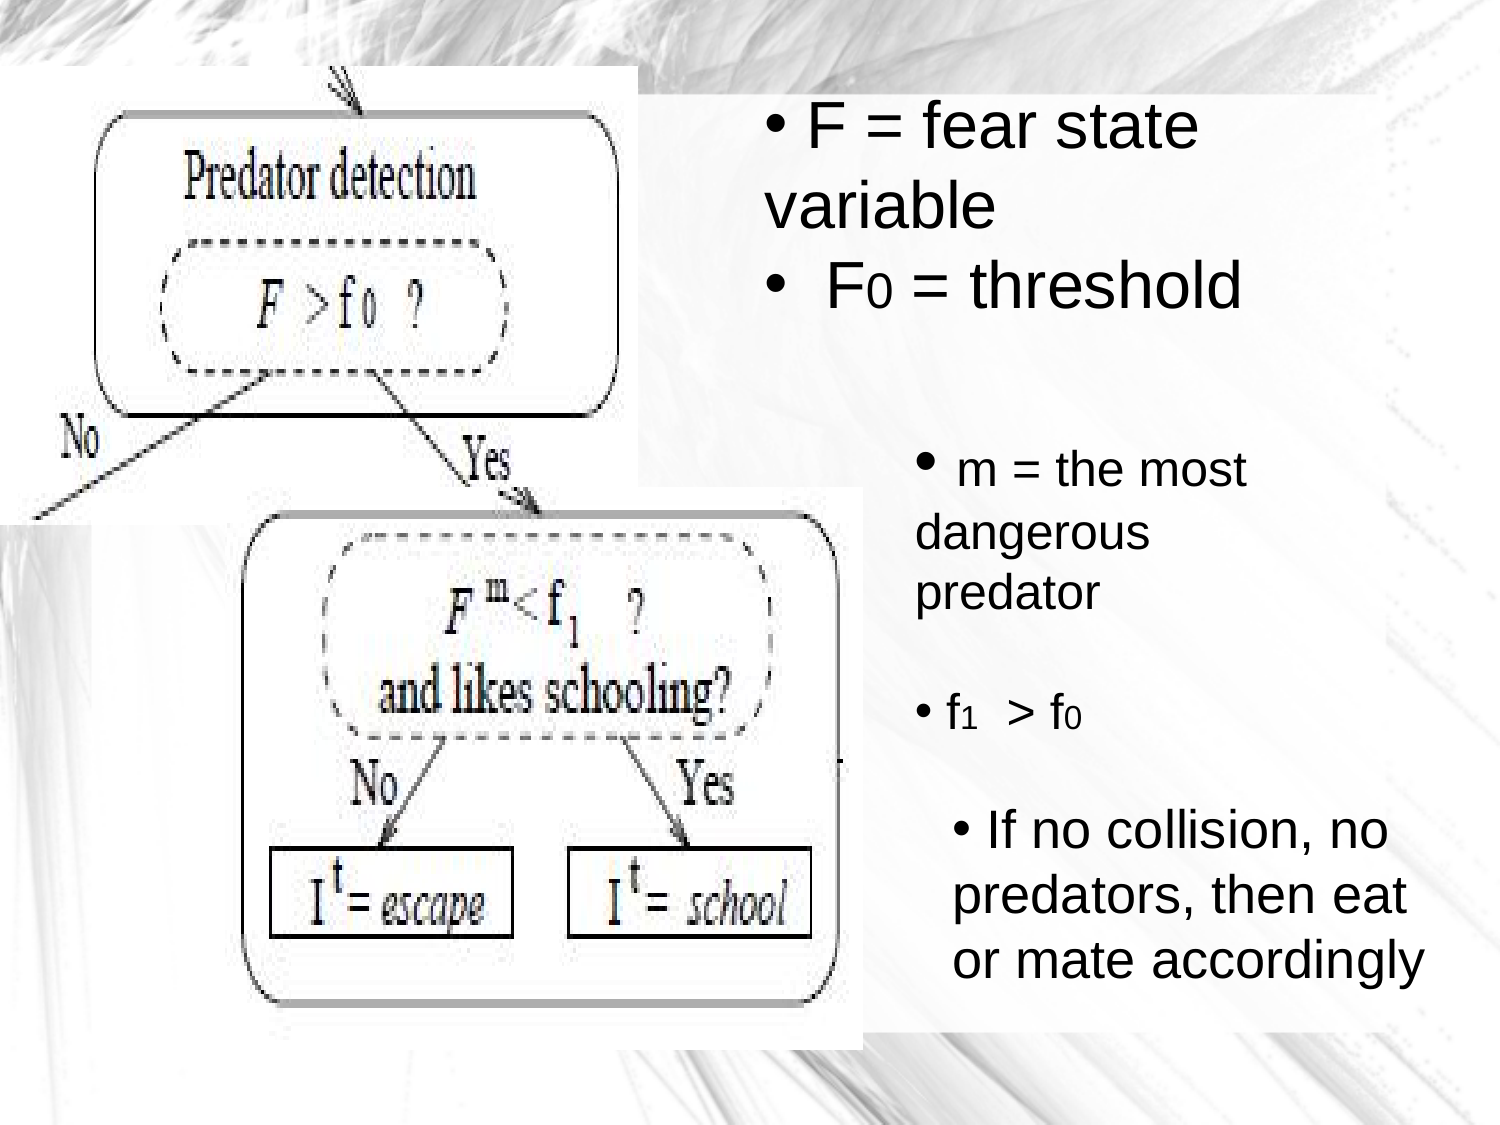

F = fear state variable
 F0 = threshold
 m = the most dangerous predator
 f1 > f0
 If no collision, no predators, then eat or mate accordingly